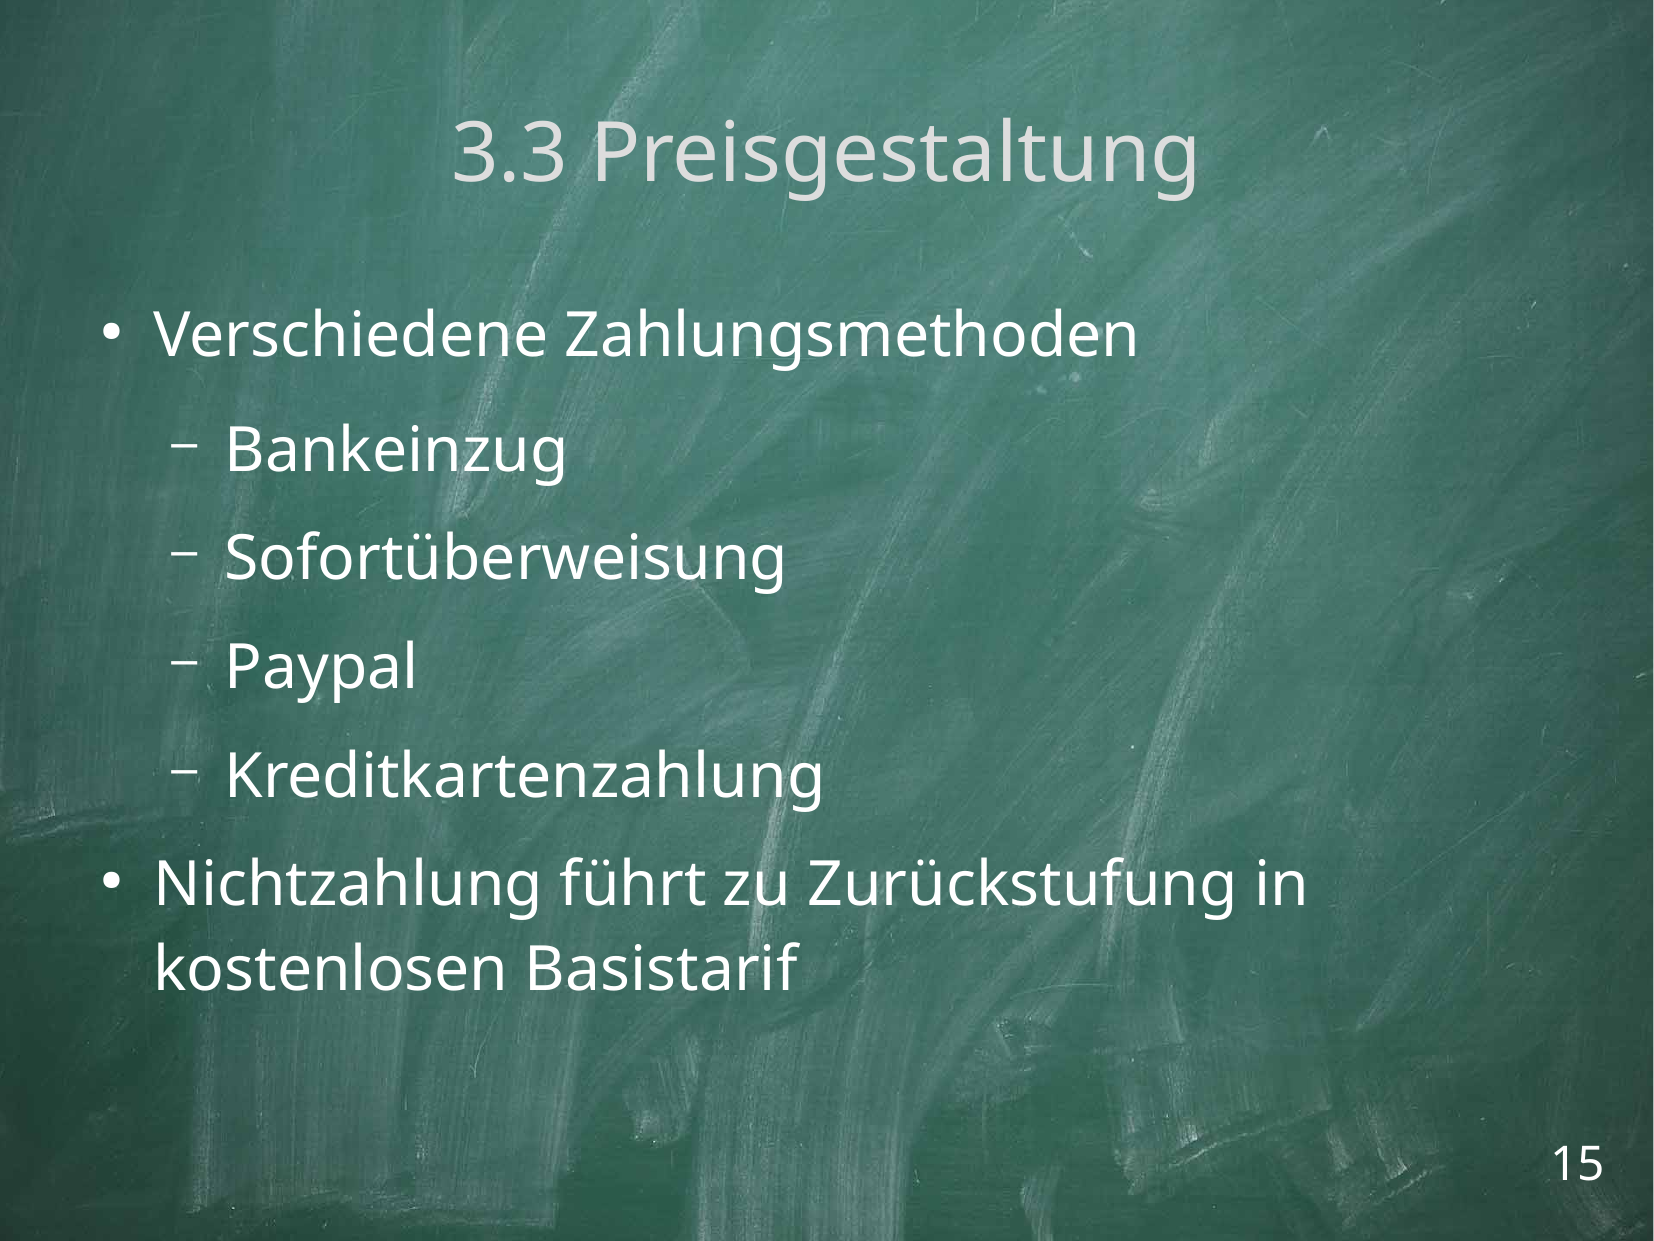

# 3.3 Preisgestaltung
Verschiedene Zahlungsmethoden
Bankeinzug
Sofortüberweisung
Paypal
Kreditkartenzahlung
Nichtzahlung führt zu Zurückstufung in kostenlosen Basistarif
15
Mittelstufenprojekt: Personal Kanban